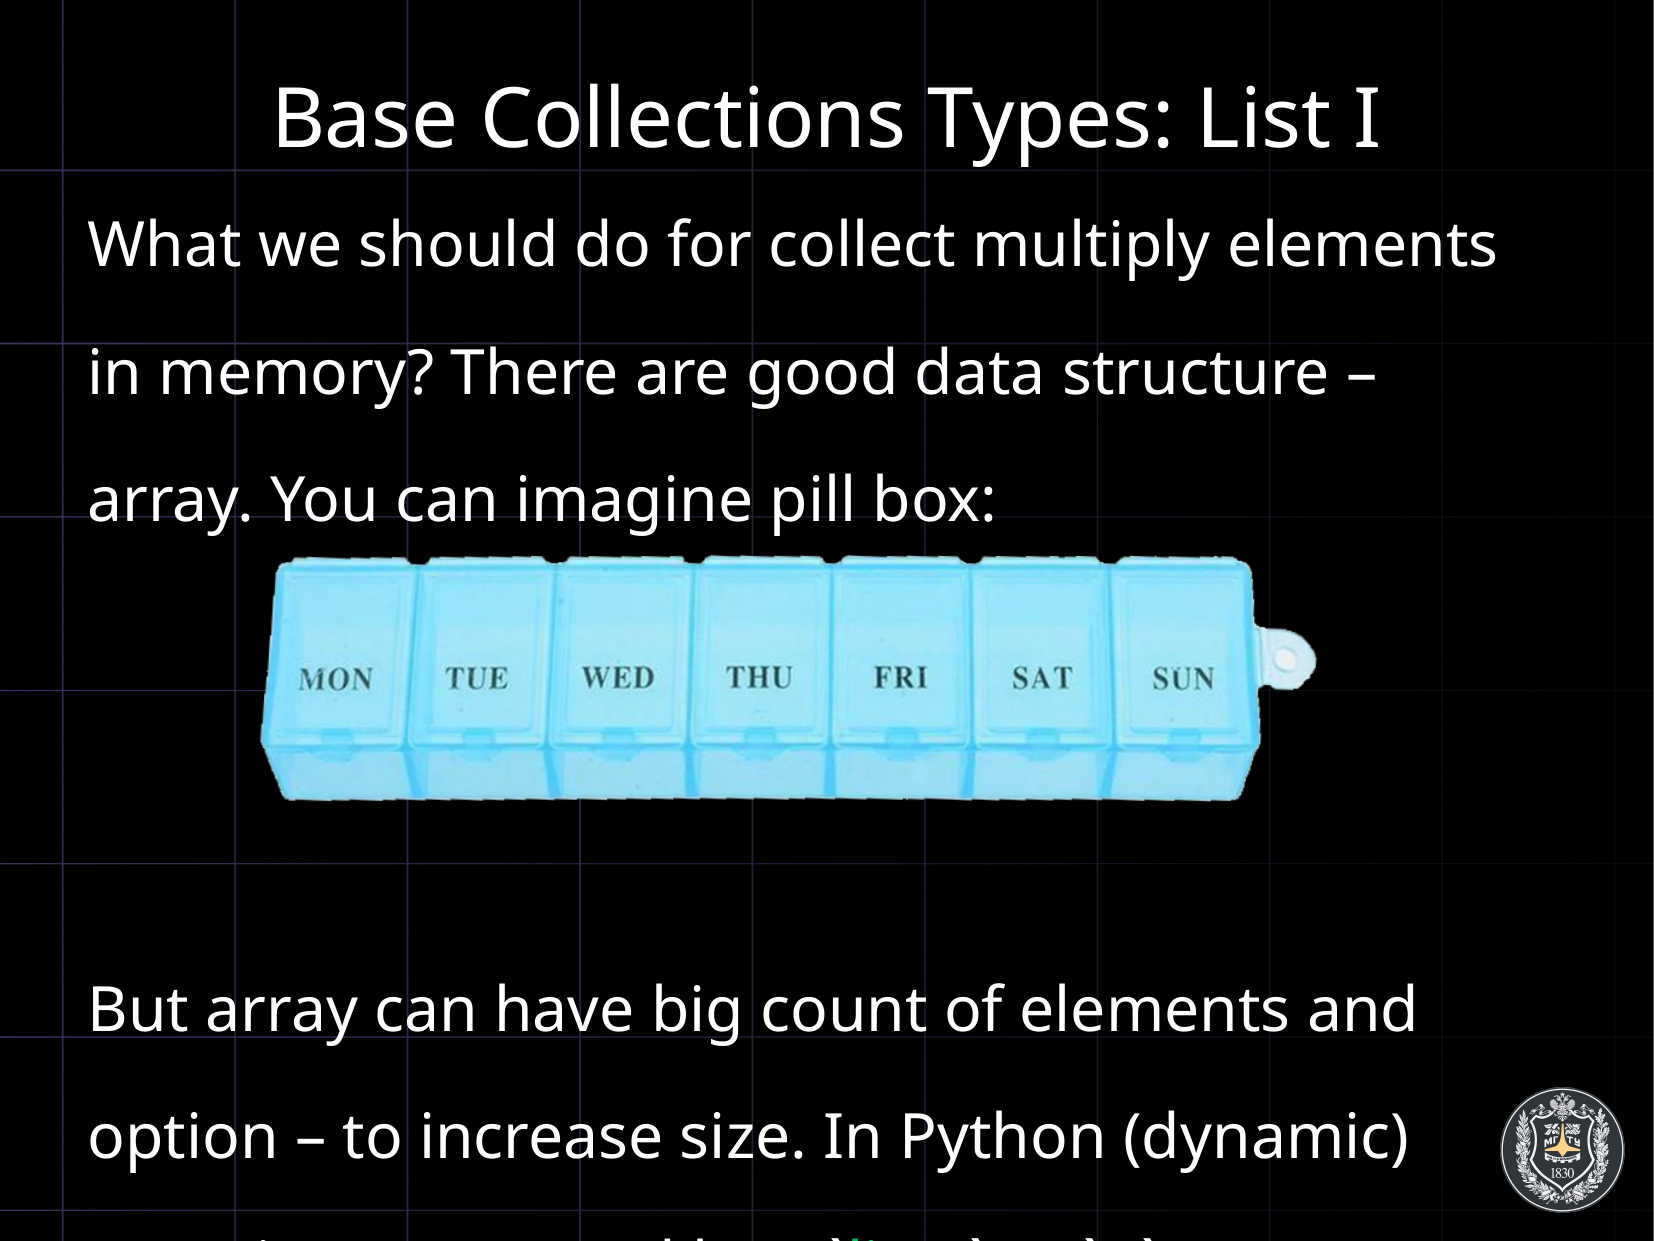

# Base Collections Types: List I
What we should do for collect multiply elements in memory? There are good data structure – array. You can imagine pill box:
But array can have big count of elements and option – to increase size. In Python (dynamic) array is represented by a `list()` or `[]`.